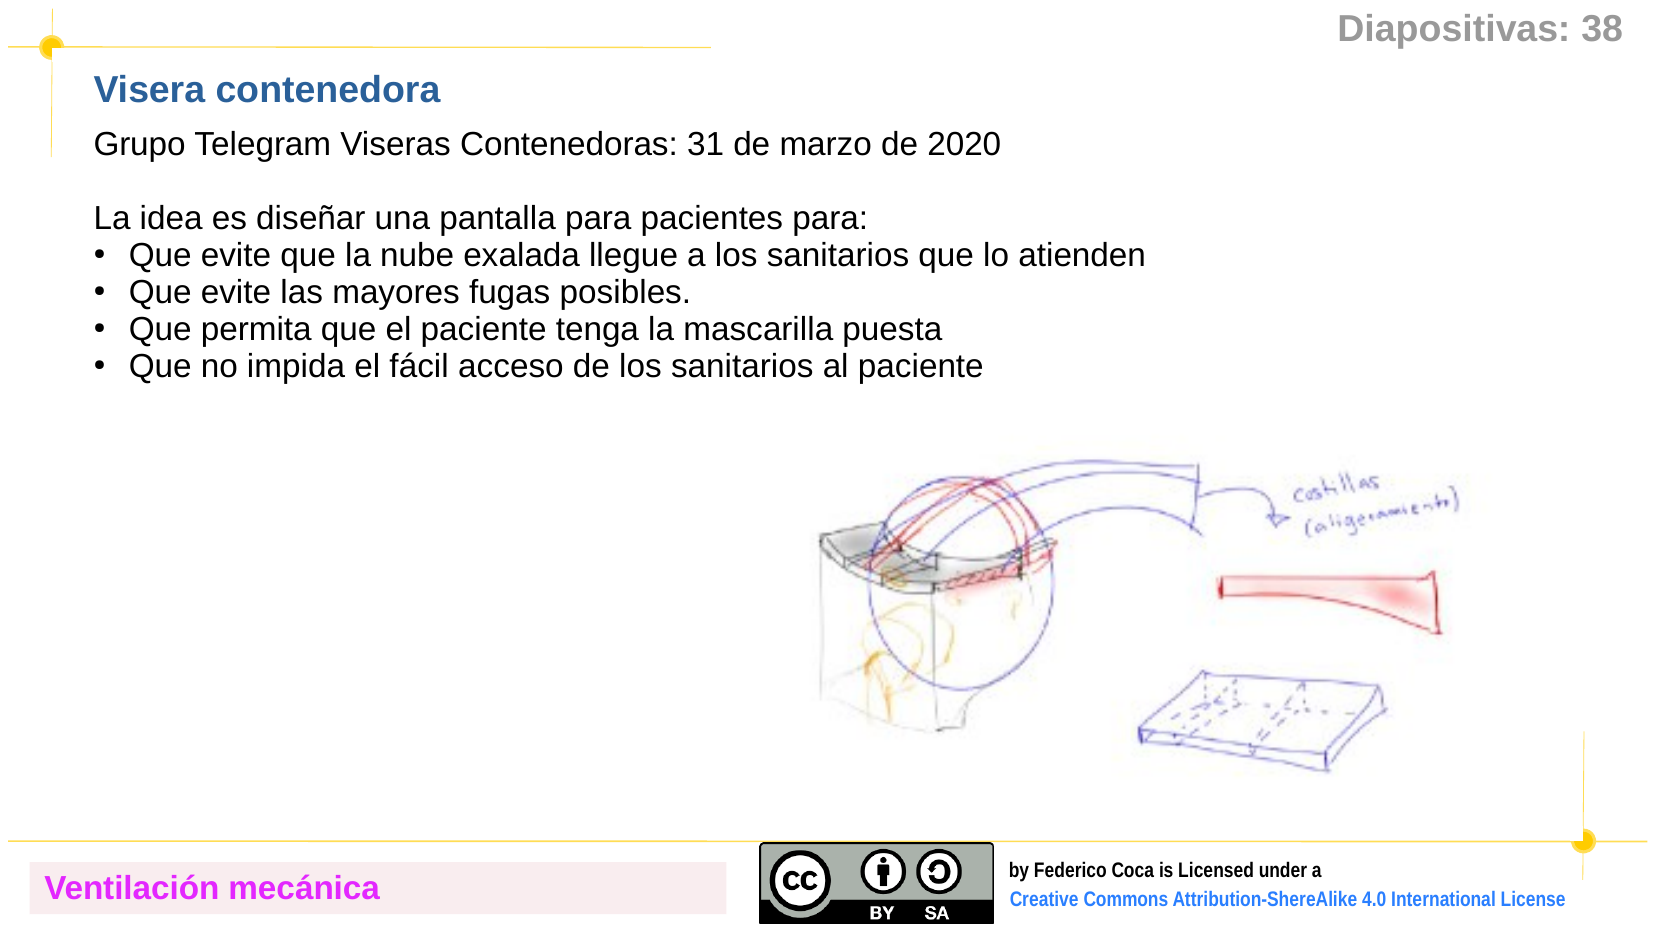

Diapositivas: 38
Visera contenedora
Grupo Telegram Viseras Contenedoras: 31 de marzo de 2020
La idea es diseñar una pantalla para pacientes para:
Que evite que la nube exalada llegue a los sanitarios que lo atienden
Que evite las mayores fugas posibles.
Que permita que el paciente tenga la mascarilla puesta
Que no impida el fácil acceso de los sanitarios al paciente
Ventilación mecánica